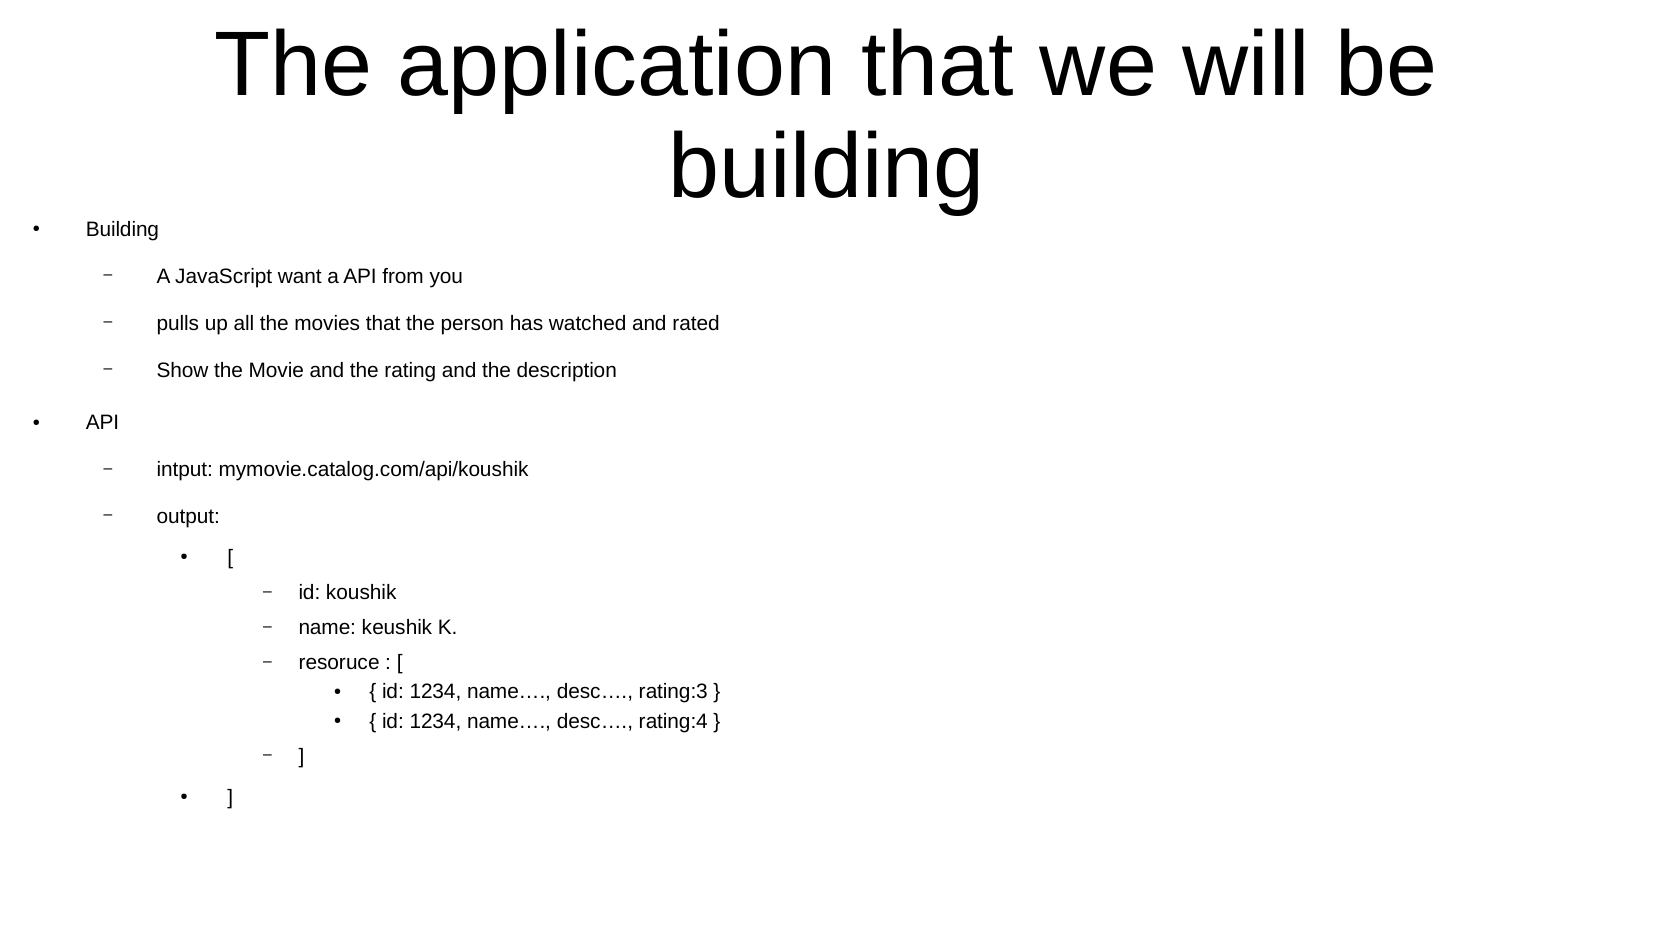

# The application that we will be building
Building
A JavaScript want a API from you
pulls up all the movies that the person has watched and rated
Show the Movie and the rating and the description
API
intput: mymovie.catalog.com/api/koushik
output:
[
id: koushik
name: keushik K.
resoruce : [
{ id: 1234, name…., desc…., rating:3 }
{ id: 1234, name…., desc…., rating:4 }
]
]